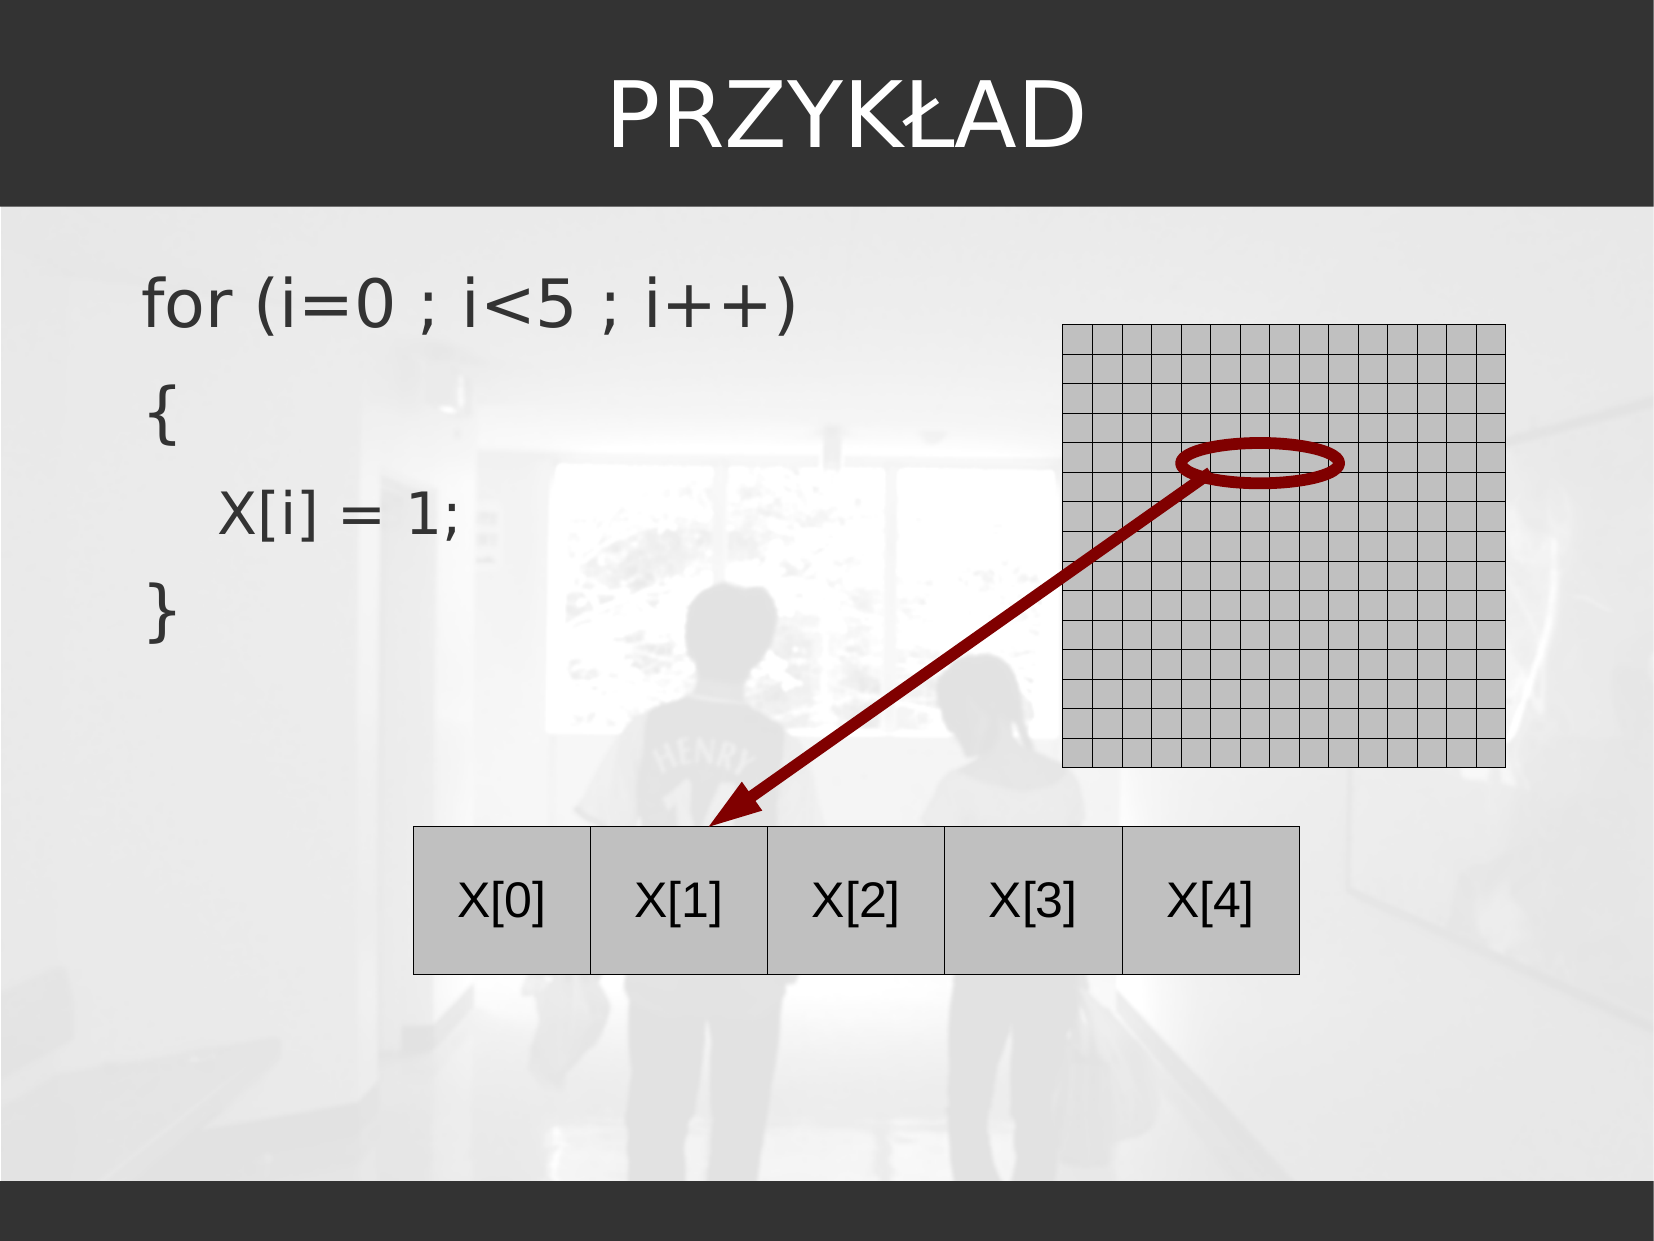

# PRZYKŁAD
for (i=0 ; i<5 ; i++)
{
X[i] = 1;
}
X[0]
X[1]
X[2]
X[3]
X[4]